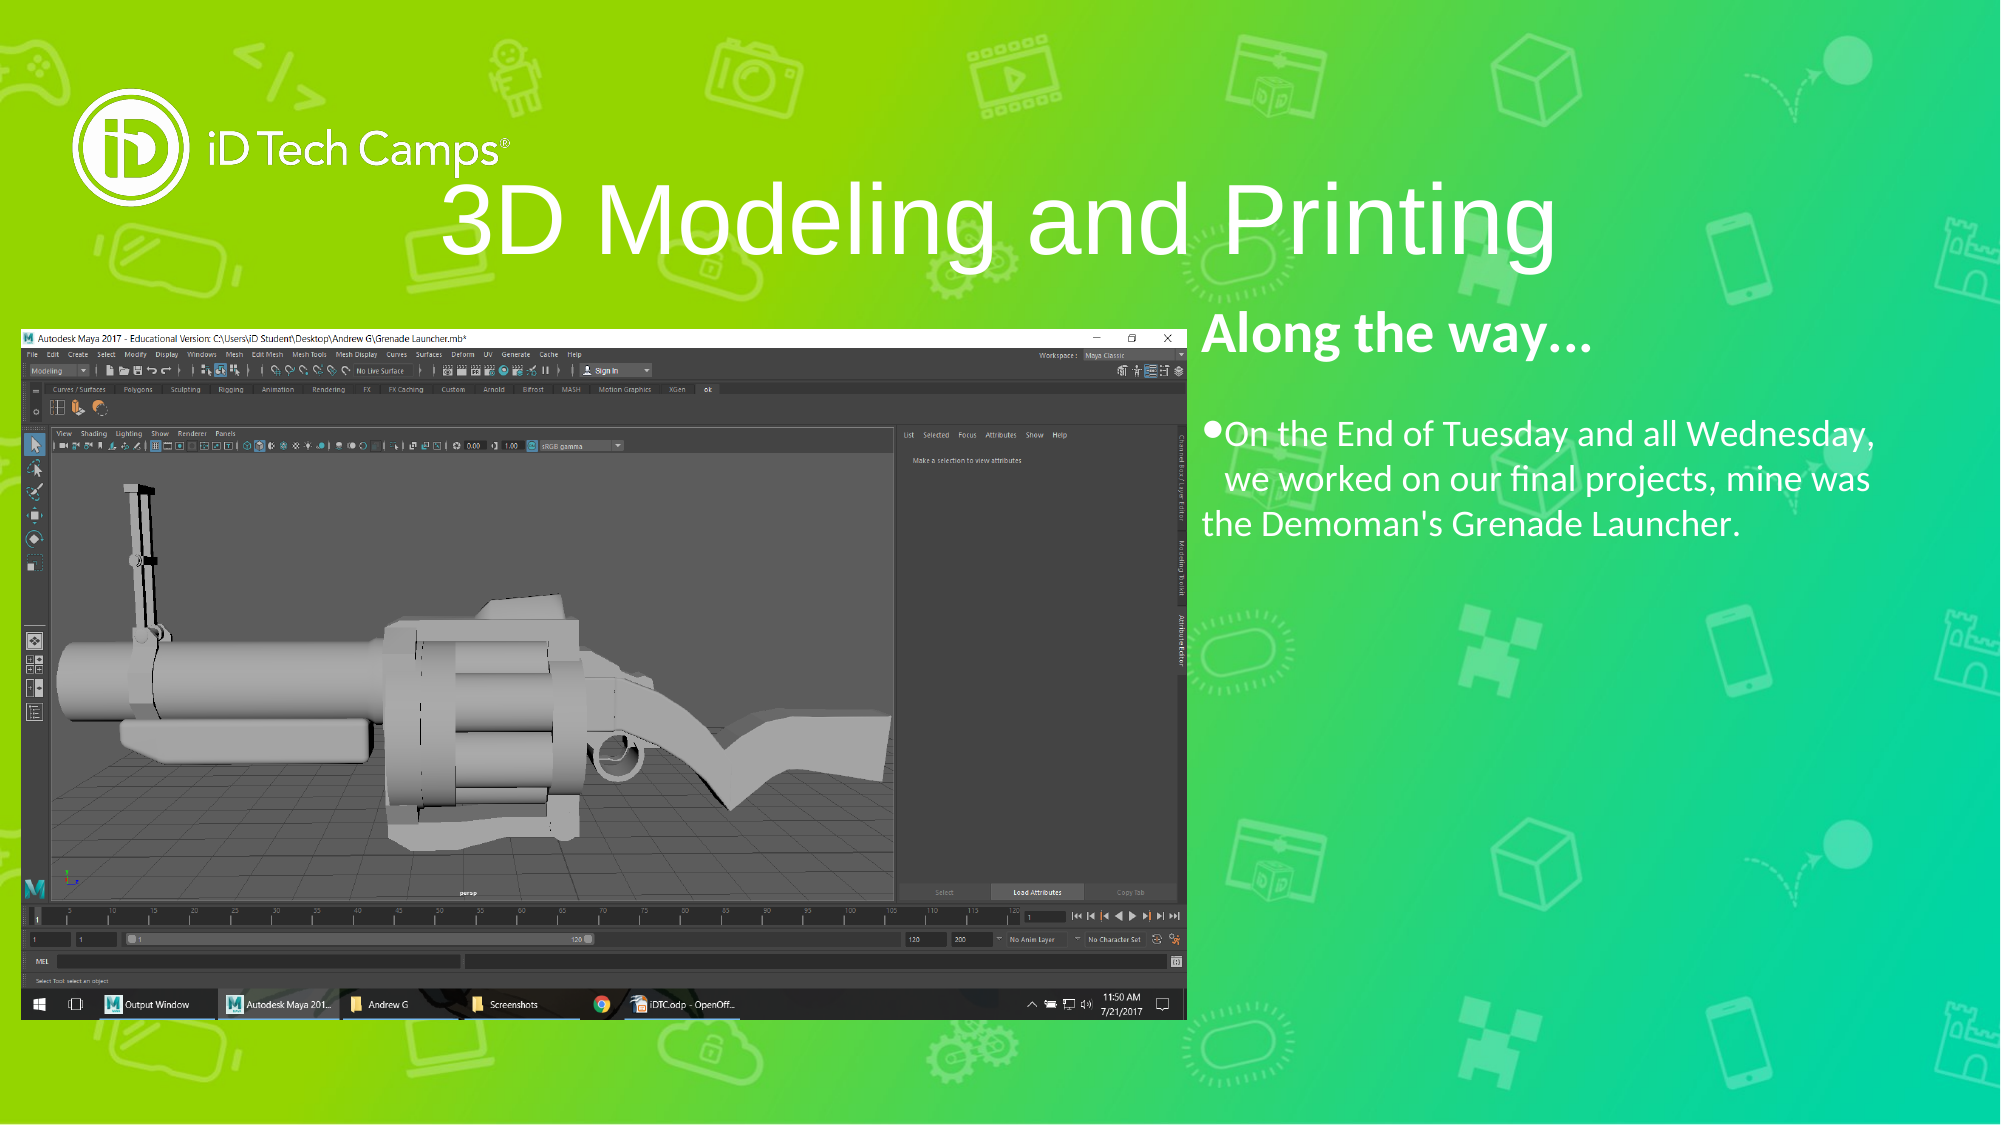

3D Modeling and Printing
Along the way...
On the End of Tuesday and all Wednesday,
we worked on our final projects, mine was the Demoman's Grenade Launcher.